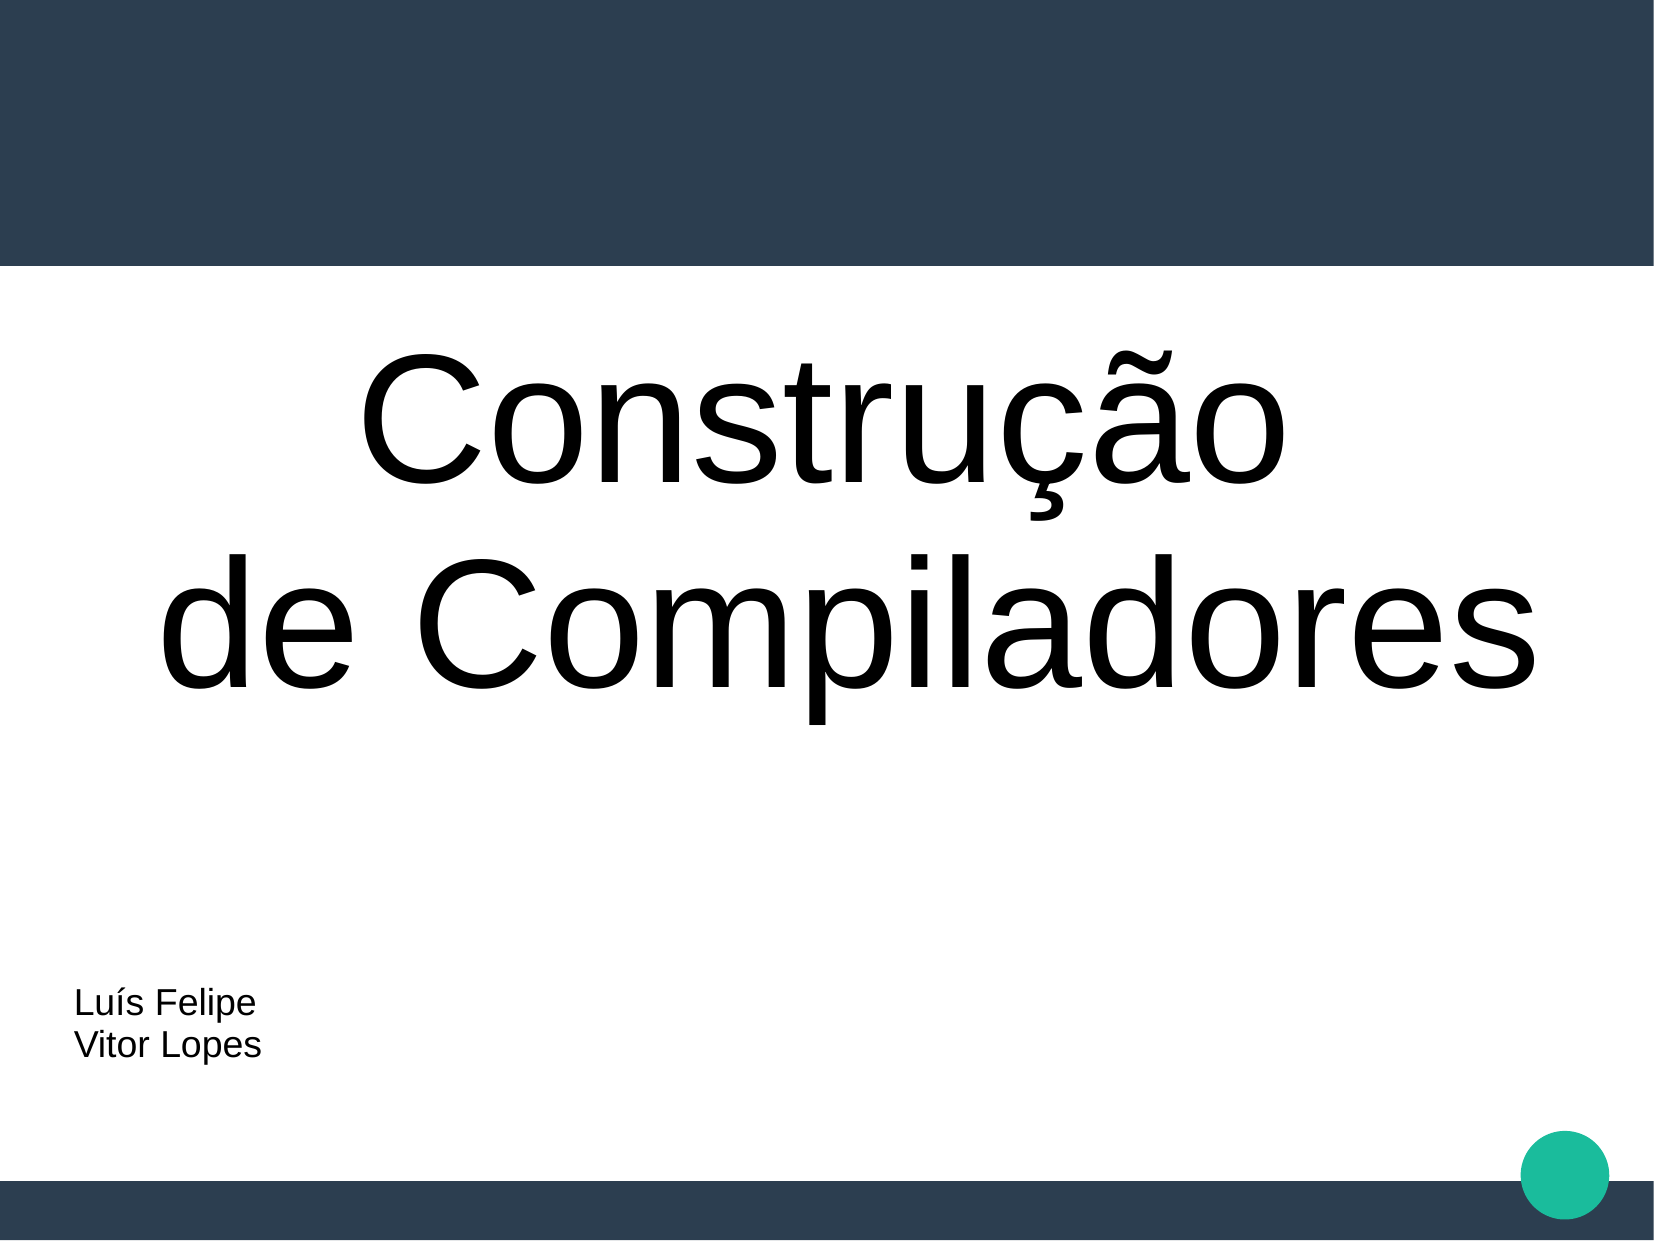

Construção
de Compiladores
Luís Felipe
Vitor Lopes